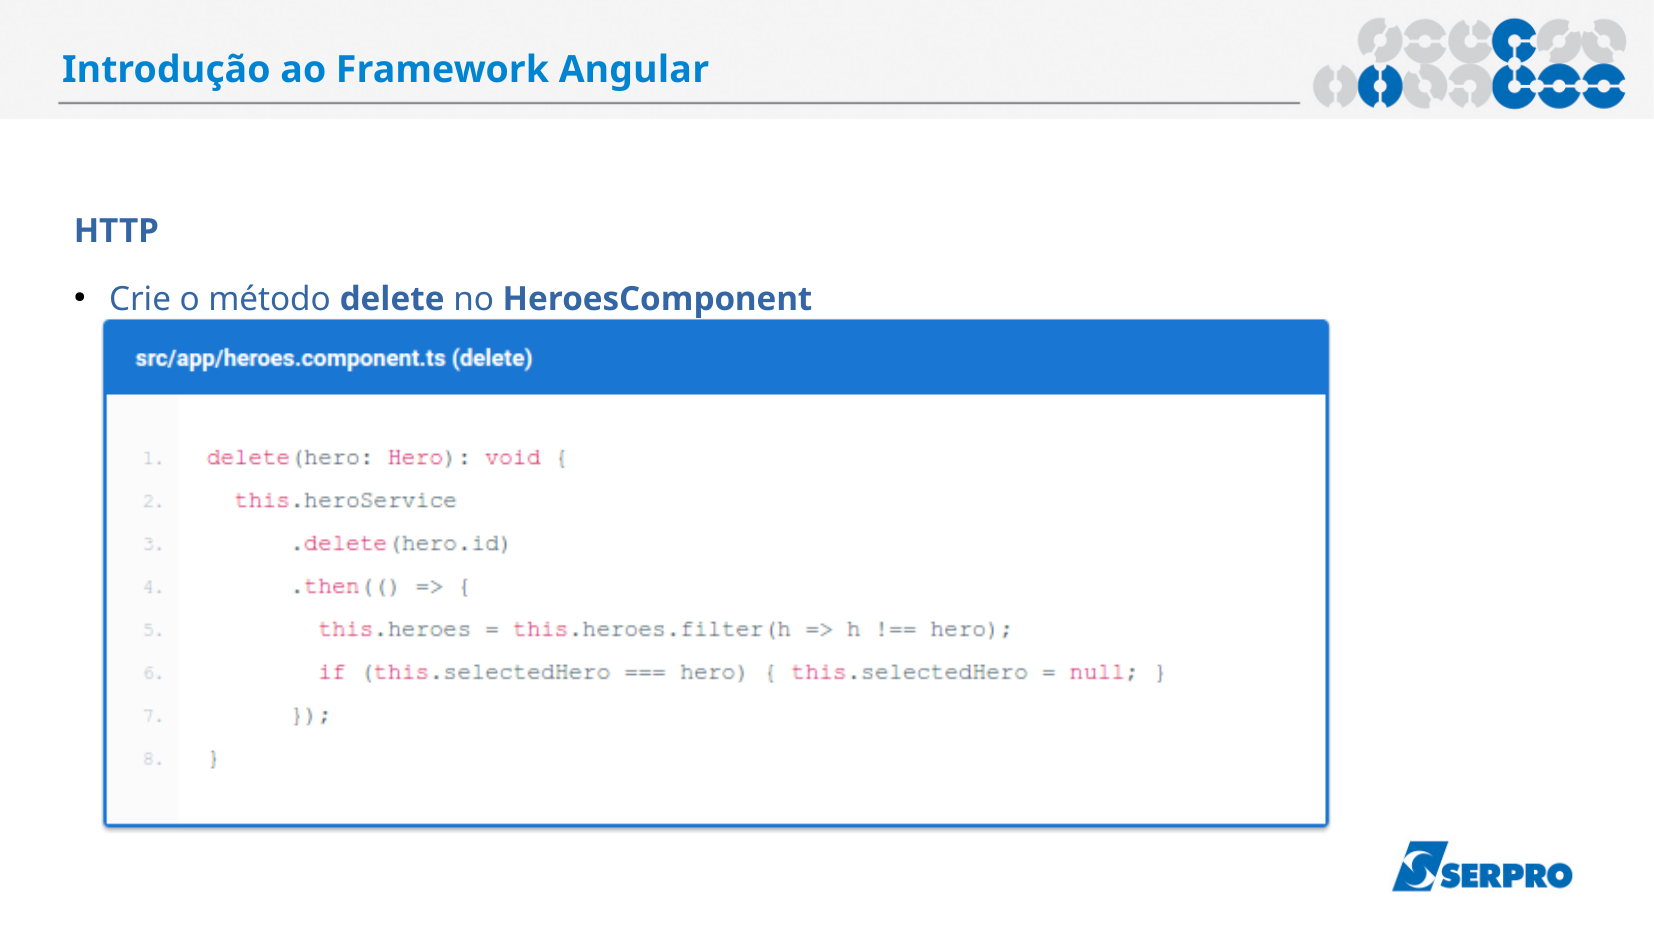

Introdução ao Framework Angular
HTTP
Crie o método delete no HeroesComponent